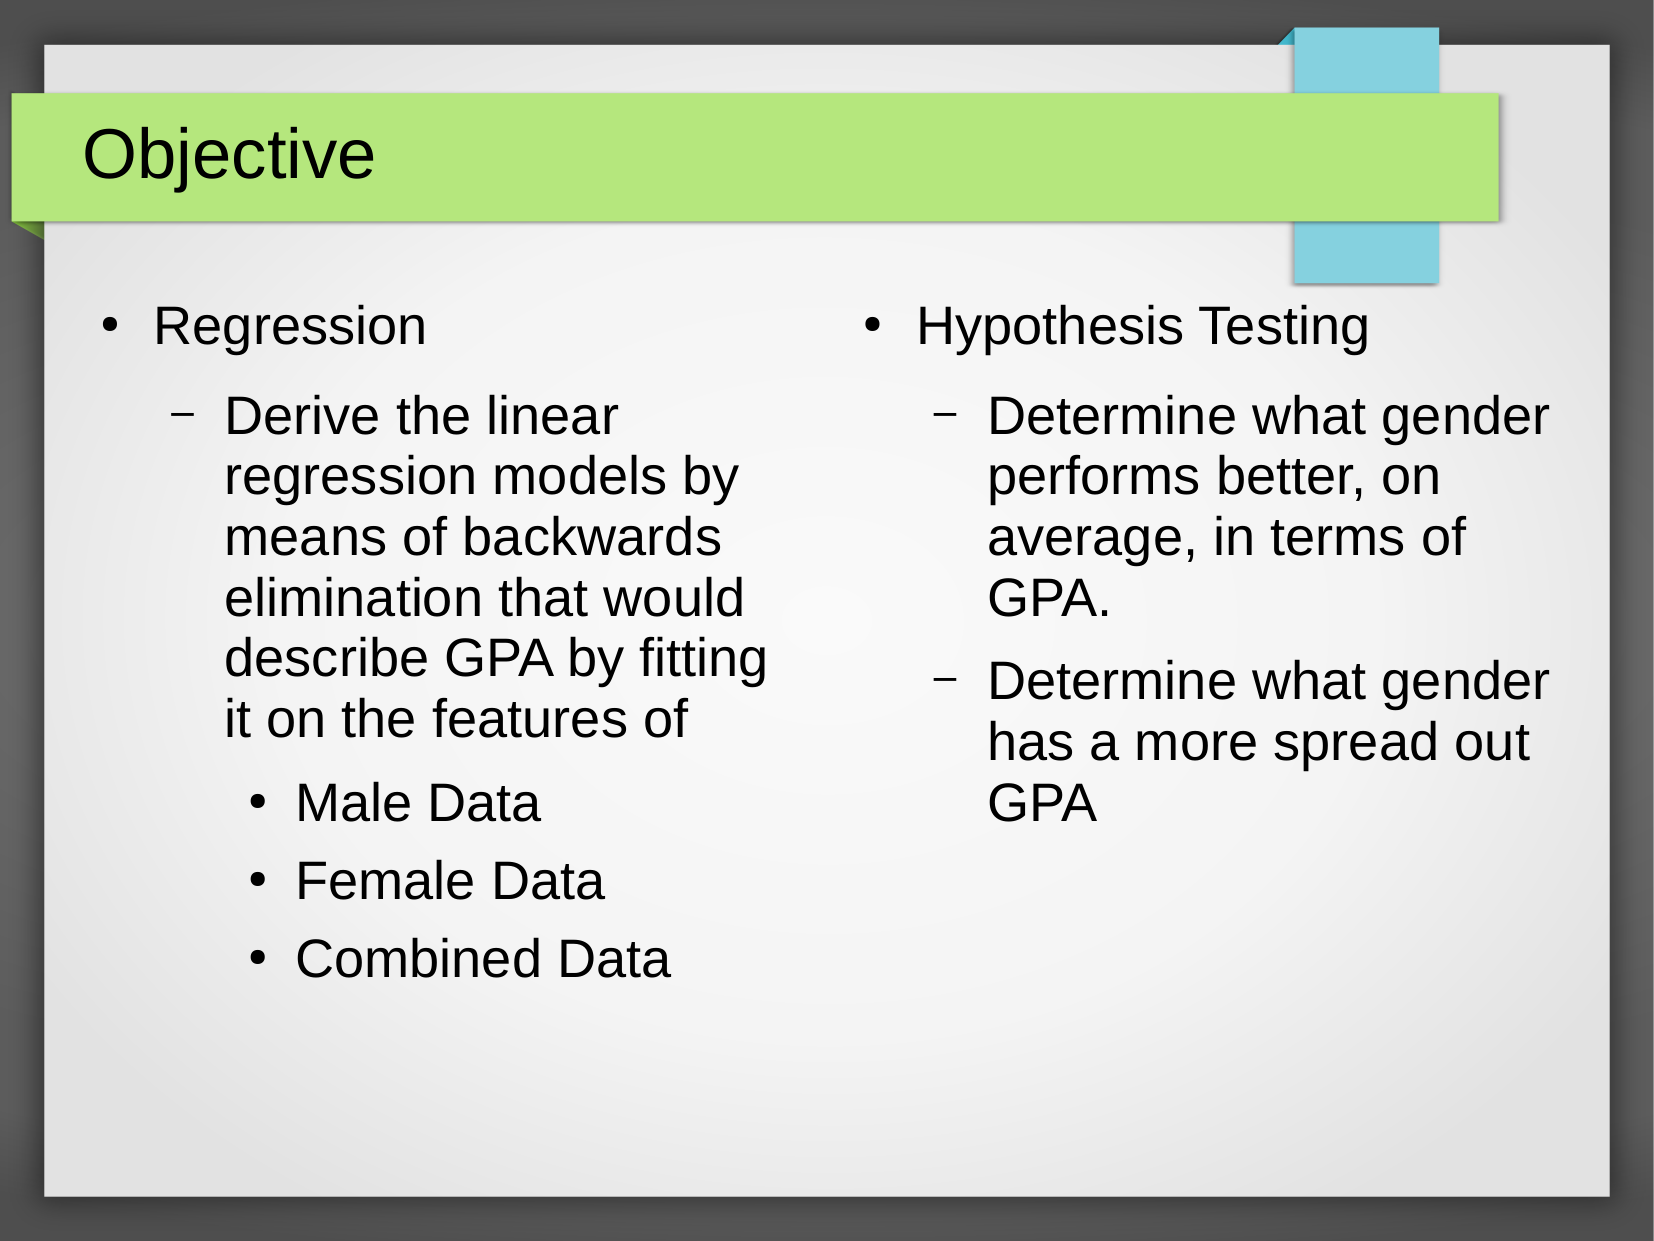

# Objective
Regression
Derive the linear regression models by means of backwards elimination that would describe GPA by fitting it on the features of
Male Data
Female Data
Combined Data
Hypothesis Testing
Determine what gender performs better, on average, in terms of GPA.
Determine what gender has a more spread out GPA